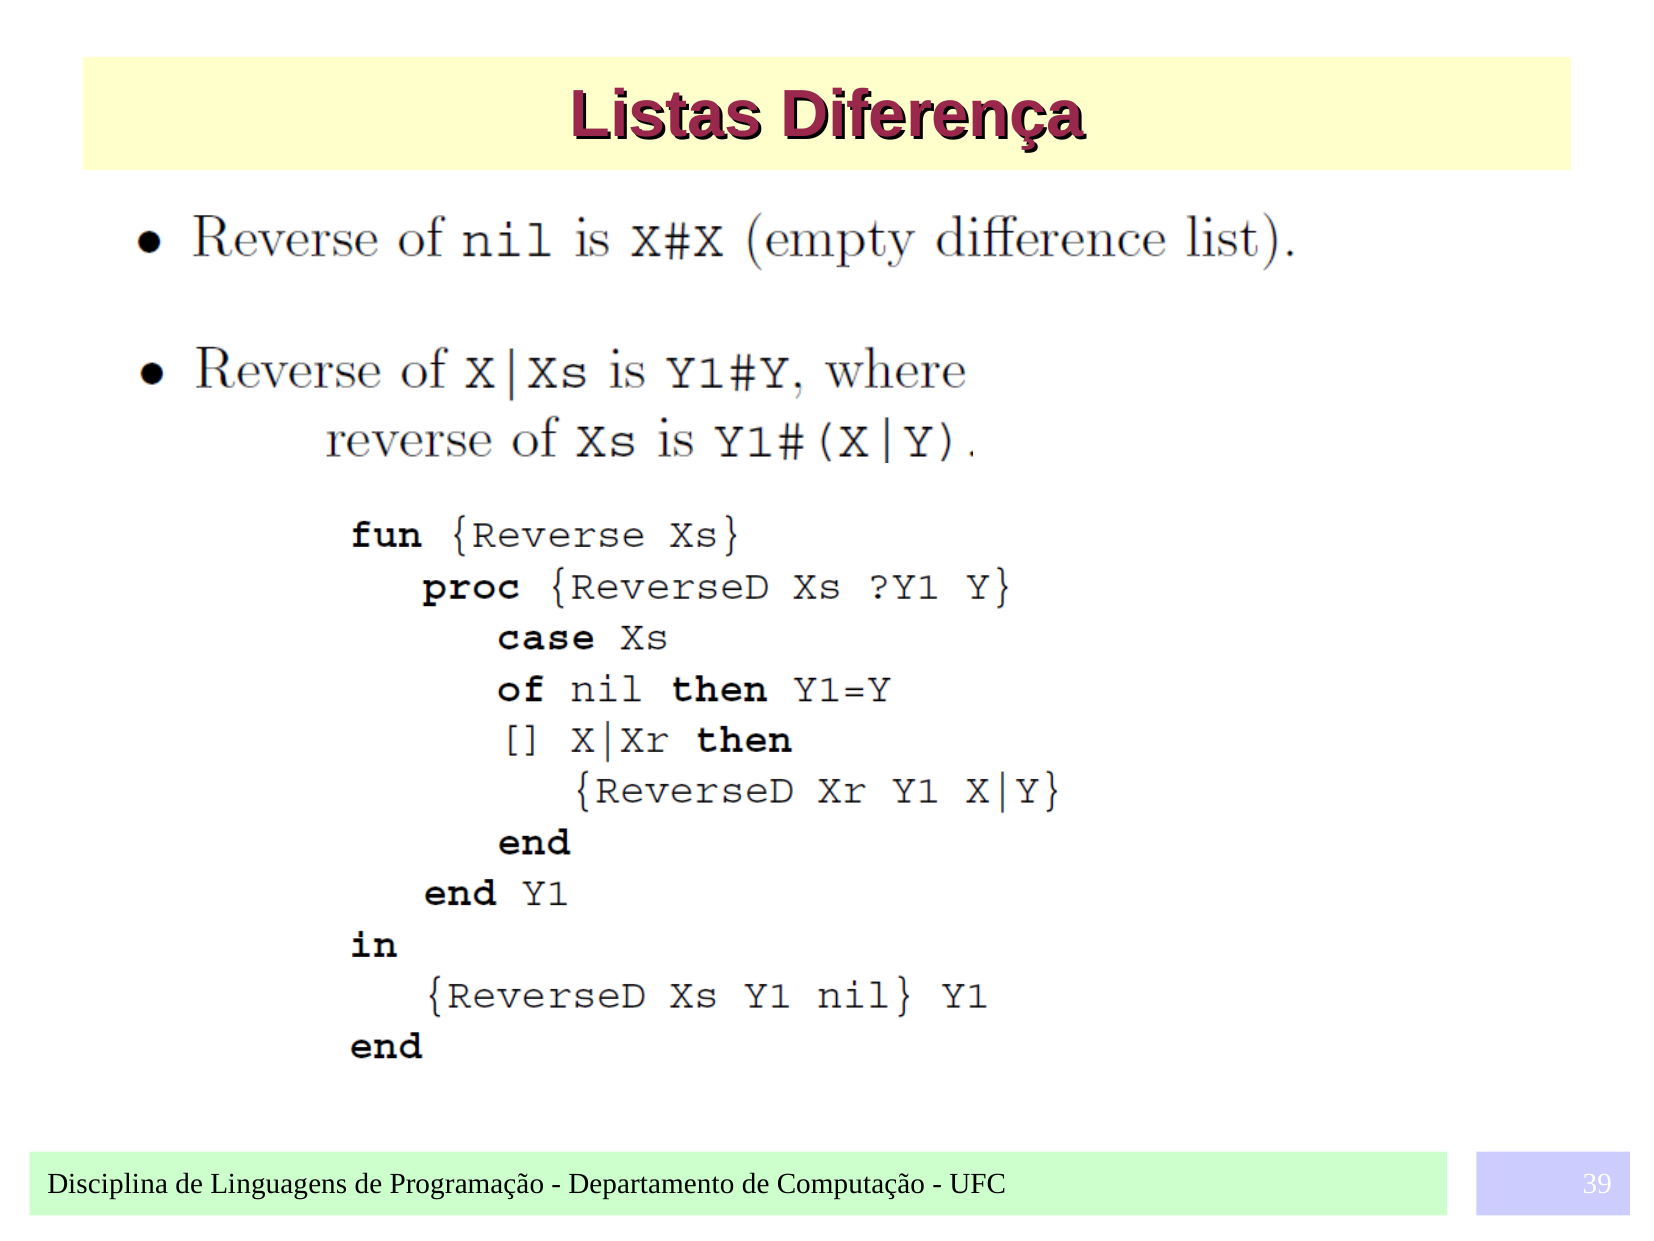

# Listas Diferença
Disciplina de Linguagens de Programação - Departamento de Computação - UFC
39